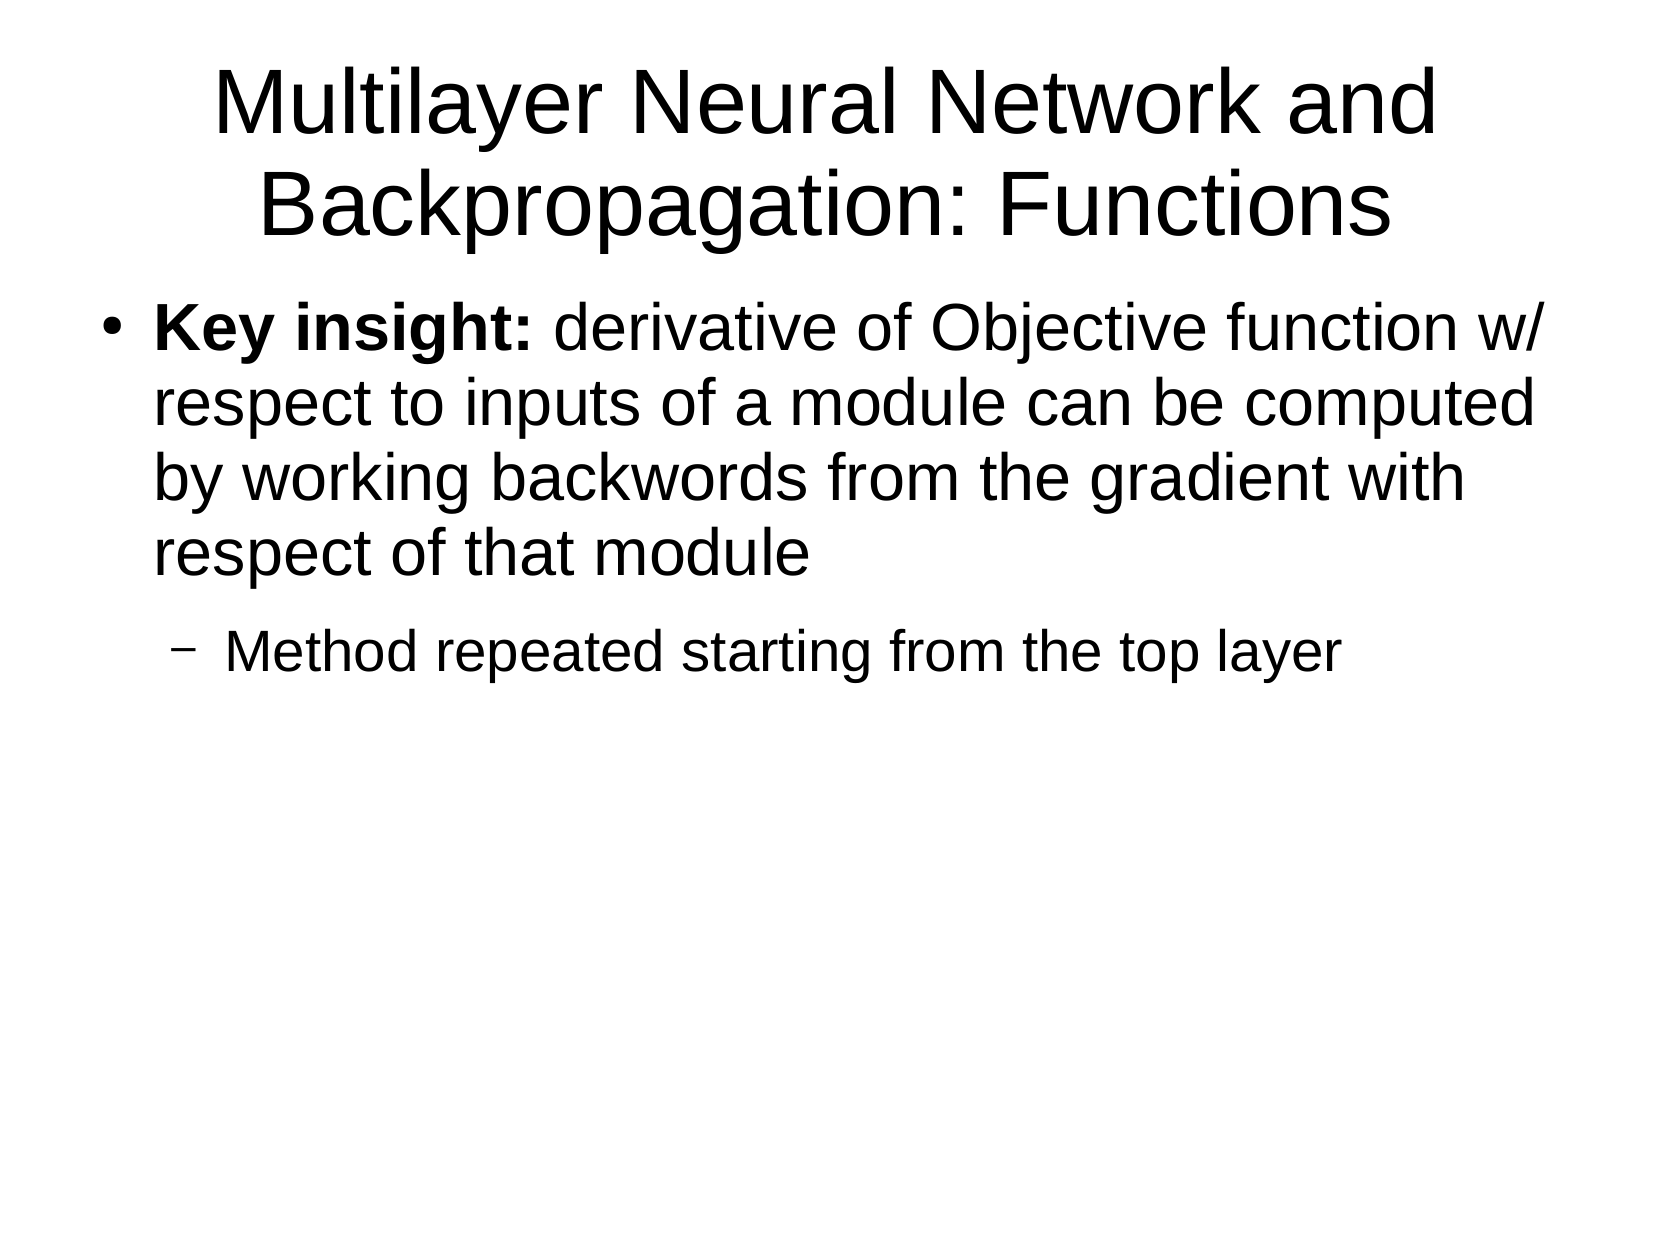

# Multilayer Neural Network and Backpropagation: Functions
Key insight: derivative of Objective function w/ respect to inputs of a module can be computed by working backwords from the gradient with respect of that module
Method repeated starting from the top layer